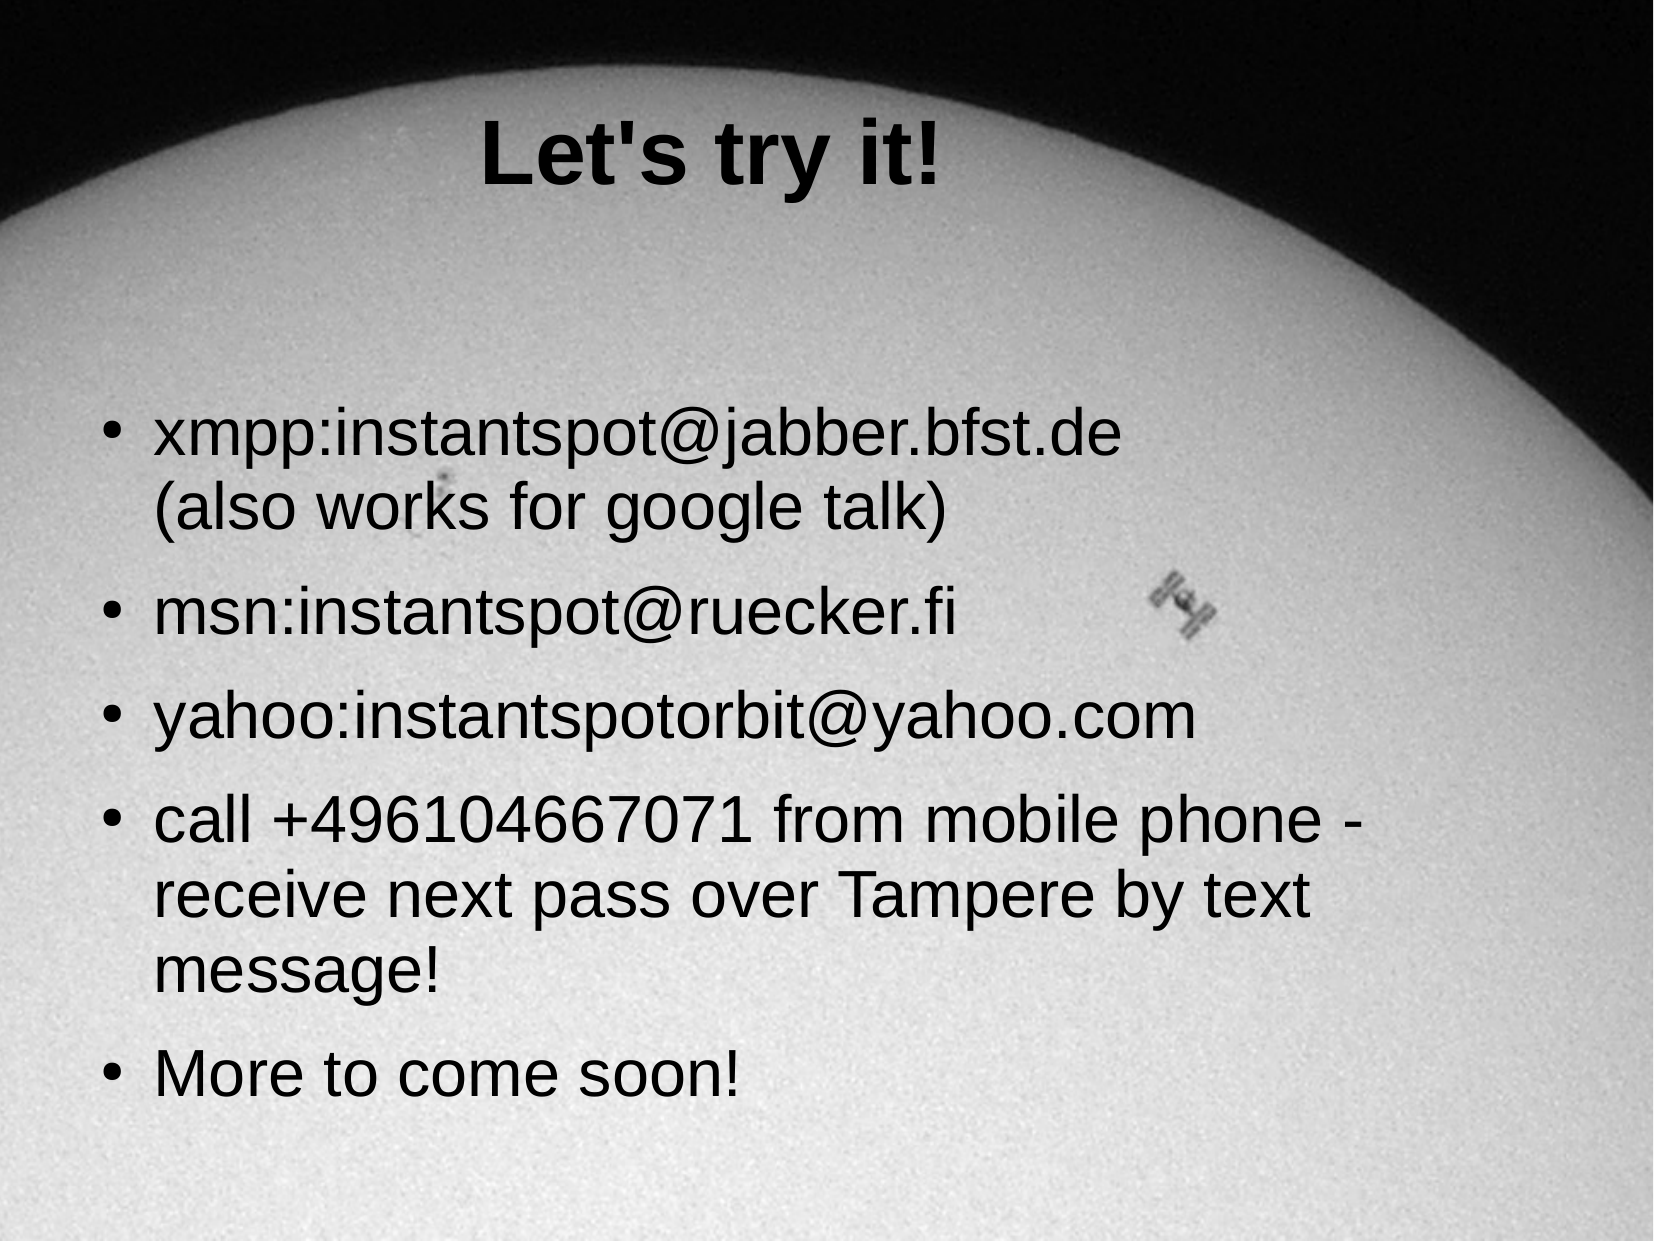

# Let's try it!
xmpp:instantspot@jabber.bfst.de
(also works for google talk)
msn:instantspot@ruecker.fi
yahoo:instantspotorbit@yahoo.com
call +496104667071 from mobile phone - receive next pass over Tampere by text message!
More to come soon!